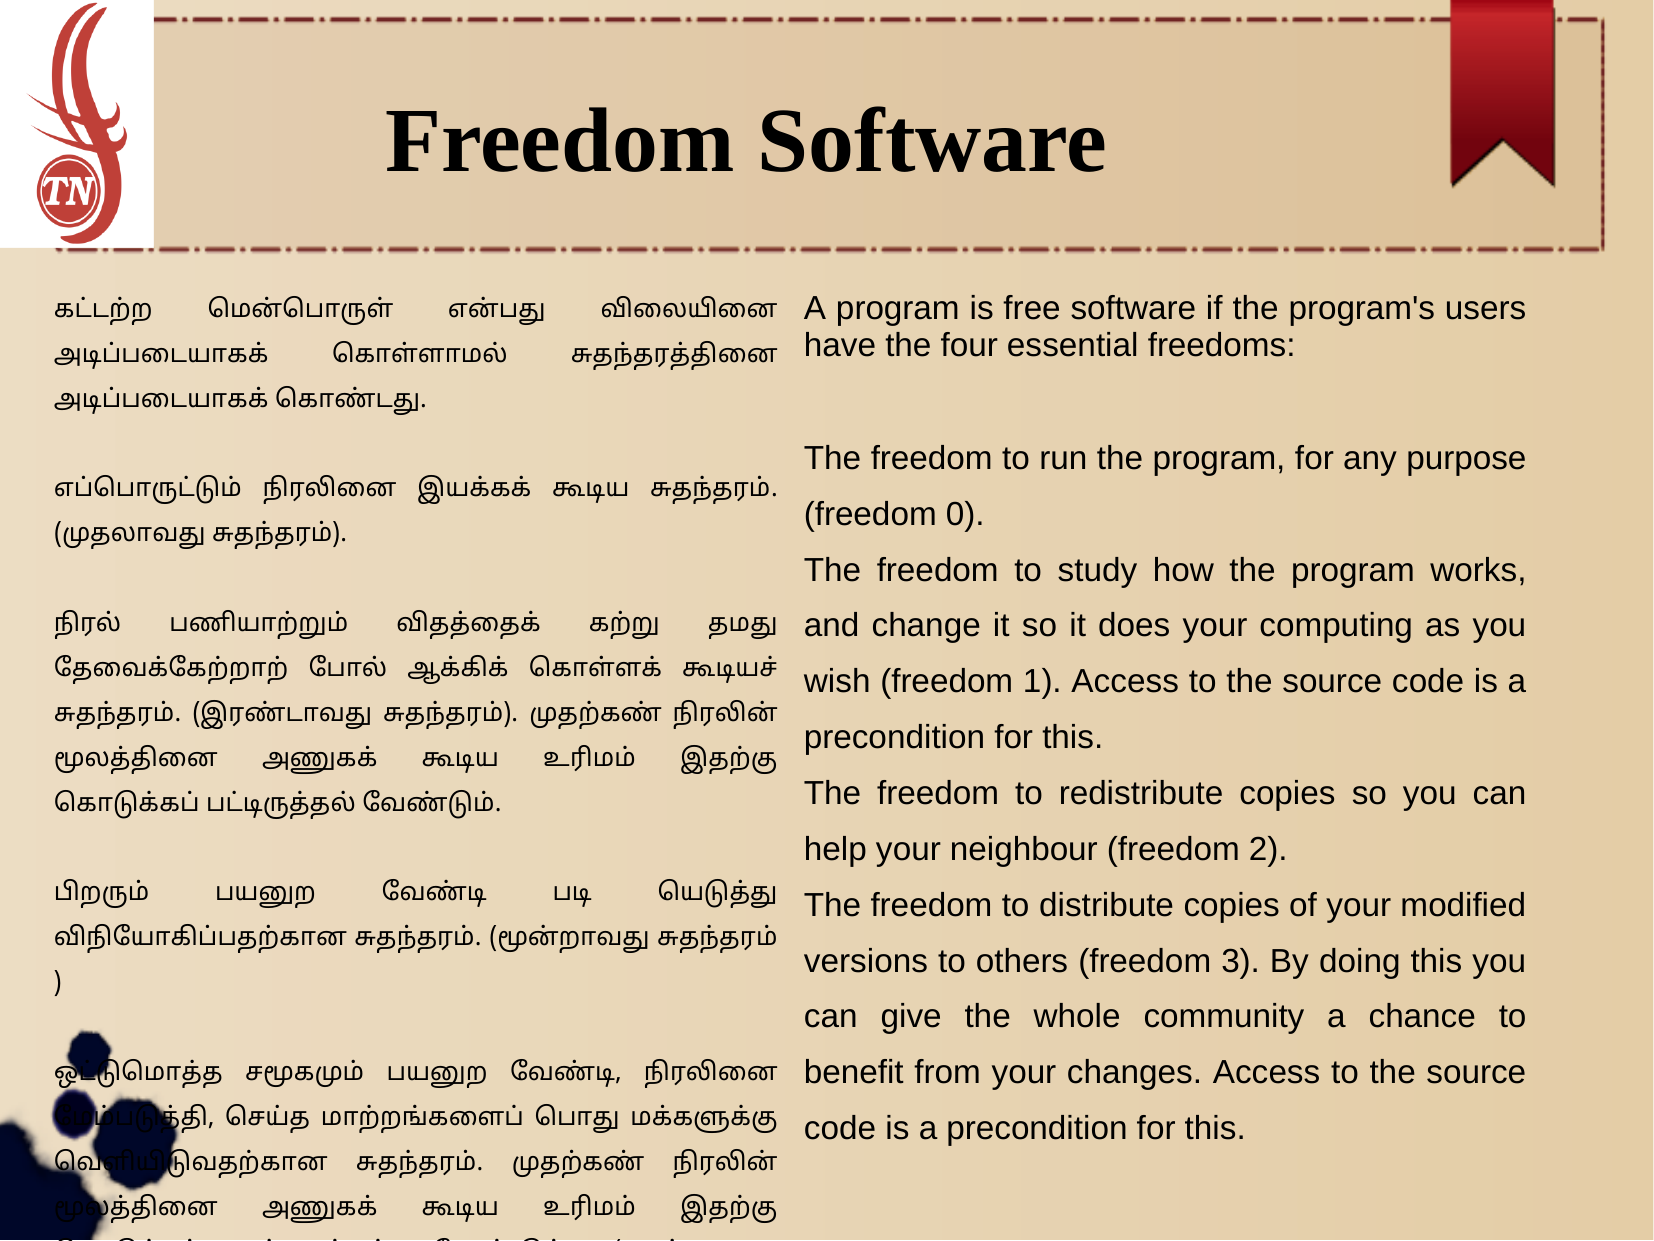

# Freedom Software
கட்டற்ற மென்பொருள் என்பது விலையினை அடிப்படையாகக் கொள்ளாமல் சுதந்தரத்தினை அடிப்படையாகக் கொண்டது.
எப்பொருட்டும் நிரலினை இயக்கக் கூடிய சுதந்தரம். (முதலாவது சுதந்தரம்).
நிரல் பணியாற்றும் விதத்தைக் கற்று தமது தேவைக்கேற்றாற் போல் ஆக்கிக் கொள்ளக் கூடியச் சுதந்தரம். (இரண்டாவது சுதந்தரம்). முதற்கண் நிரலின் மூலத்தினை அணுகக் கூடிய உரிமம் இதற்கு கொடுக்கப் பட்டிருத்தல் வேண்டும்.
பிறரும் பயனுற வேண்டி படி யெடுத்து விநியோகிப்பதற்கான சுதந்தரம். (மூன்றாவது சுதந்தரம் )
ஒட்டுமொத்த சமூகமும் பயனுற வேண்டி, நிரலினை மேம்படுத்தி, செய்த மாற்றங்களைப் பொது மக்களுக்கு வெளியிடுவதற்கான சுதந்தரம். முதற்கண் நிரலின் மூலத்தினை அணுகக் கூடிய உரிமம் இதற்கு கொடுக்கப் பட்டிருத்தல் வேண்டும். (நான்காவது சுதந்தரம்)
A program is free software if the program's users have the four essential freedoms:
The freedom to run the program, for any purpose (freedom 0).
The freedom to study how the program works, and change it so it does your computing as you wish (freedom 1). Access to the source code is a precondition for this.
The freedom to redistribute copies so you can help your neighbour (freedom 2).
The freedom to distribute copies of your modified versions to others (freedom 3). By doing this you can give the whole community a chance to benefit from your changes. Access to the source code is a precondition for this.